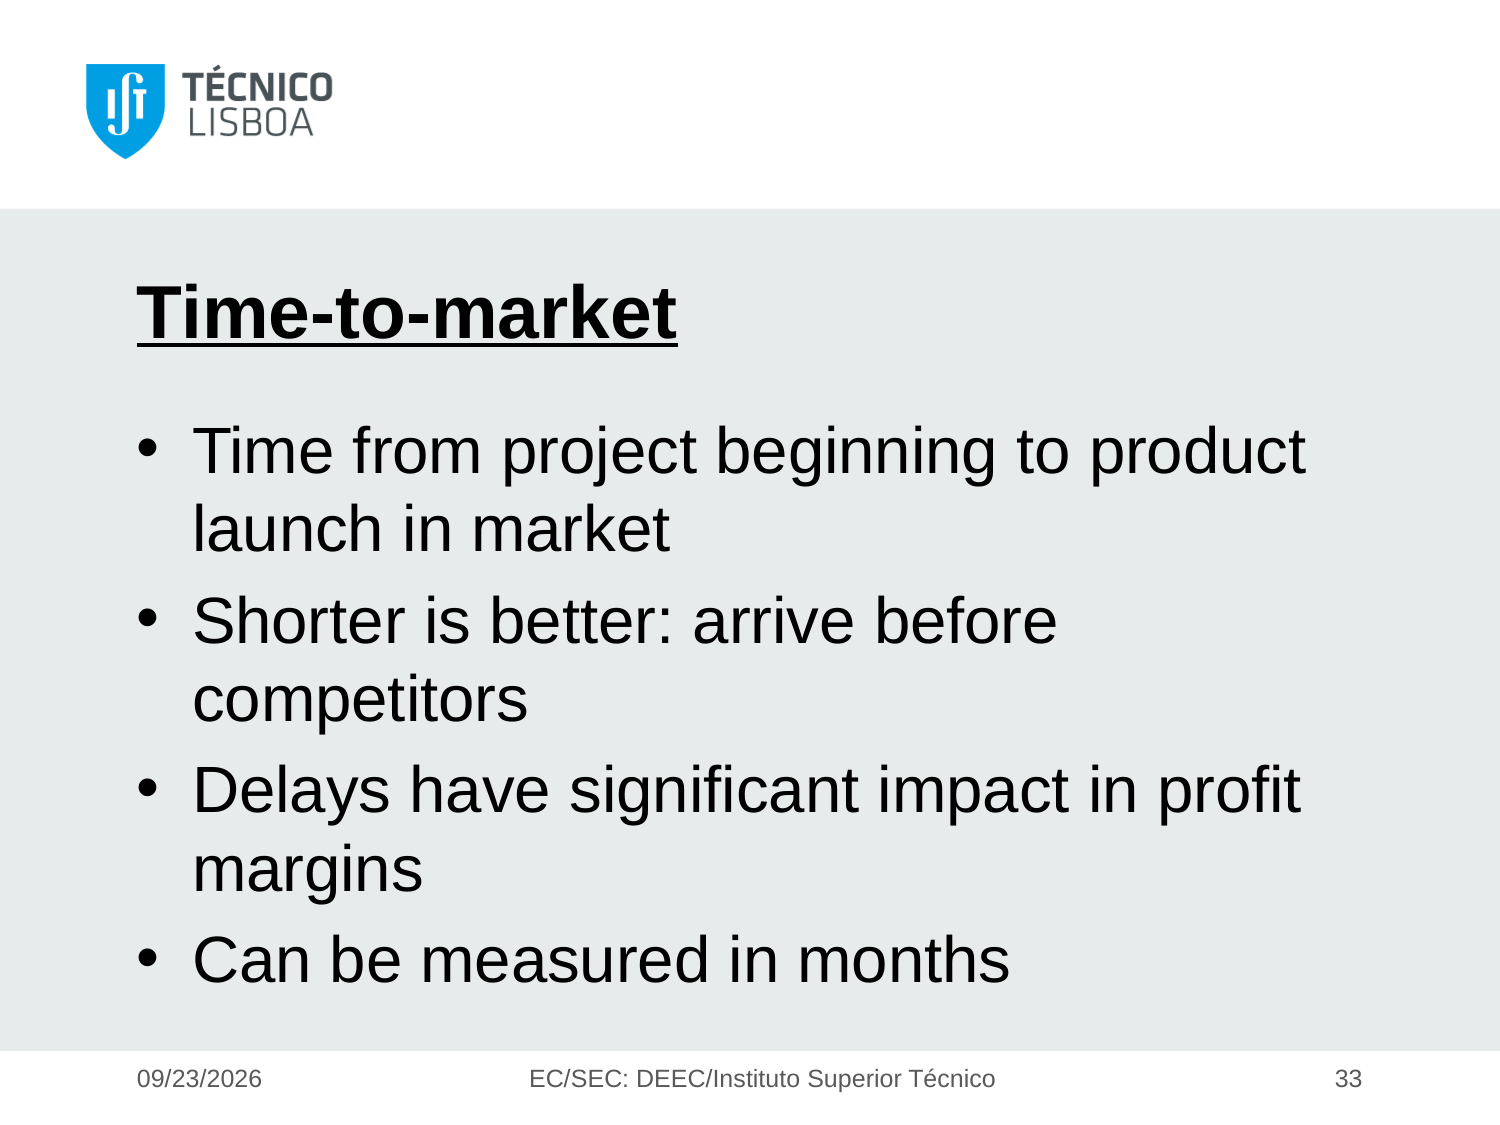

# Time-to-market
Time from project beginning to product launch in market
Shorter is better: arrive before competitors
Delays have significant impact in profit margins
Can be measured in months
EC/SEC: DEEC/Instituto Superior Técnico